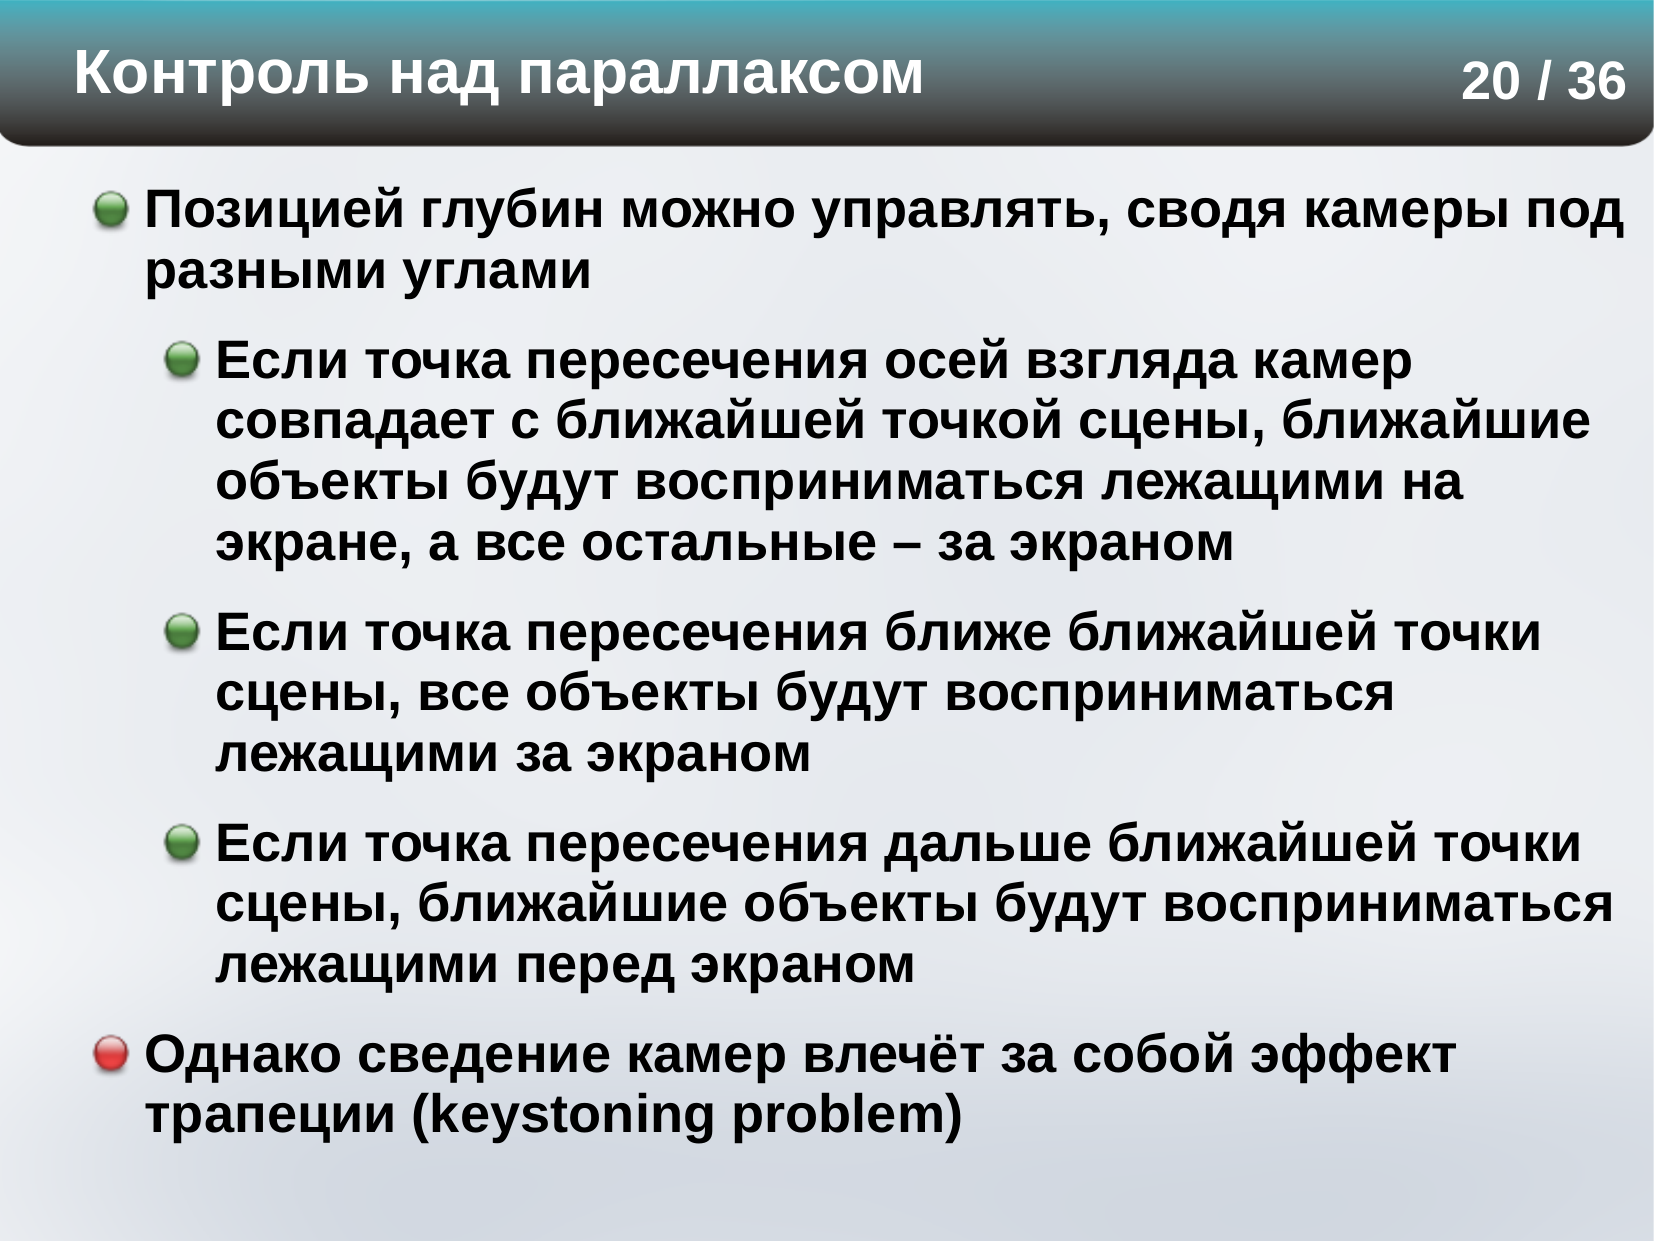

Контроль над параллаксом
Позицией глубин можно управлять, сводя камеры под разными углами
Если точка пересечения осей взгляда камер совпадает с ближайшей точкой сцены, ближайшие объекты будут восприниматься лежащими на экране, а все остальные – за экраном
Если точка пересечения ближе ближайшей точки сцены, все объекты будут восприниматься лежащими за экраном
Если точка пересечения дальше ближайшей точки сцены, ближайшие объекты будут восприниматься лежащими перед экраном
Однако сведение камер влечёт за собой эффект трапеции (keystoning problem)